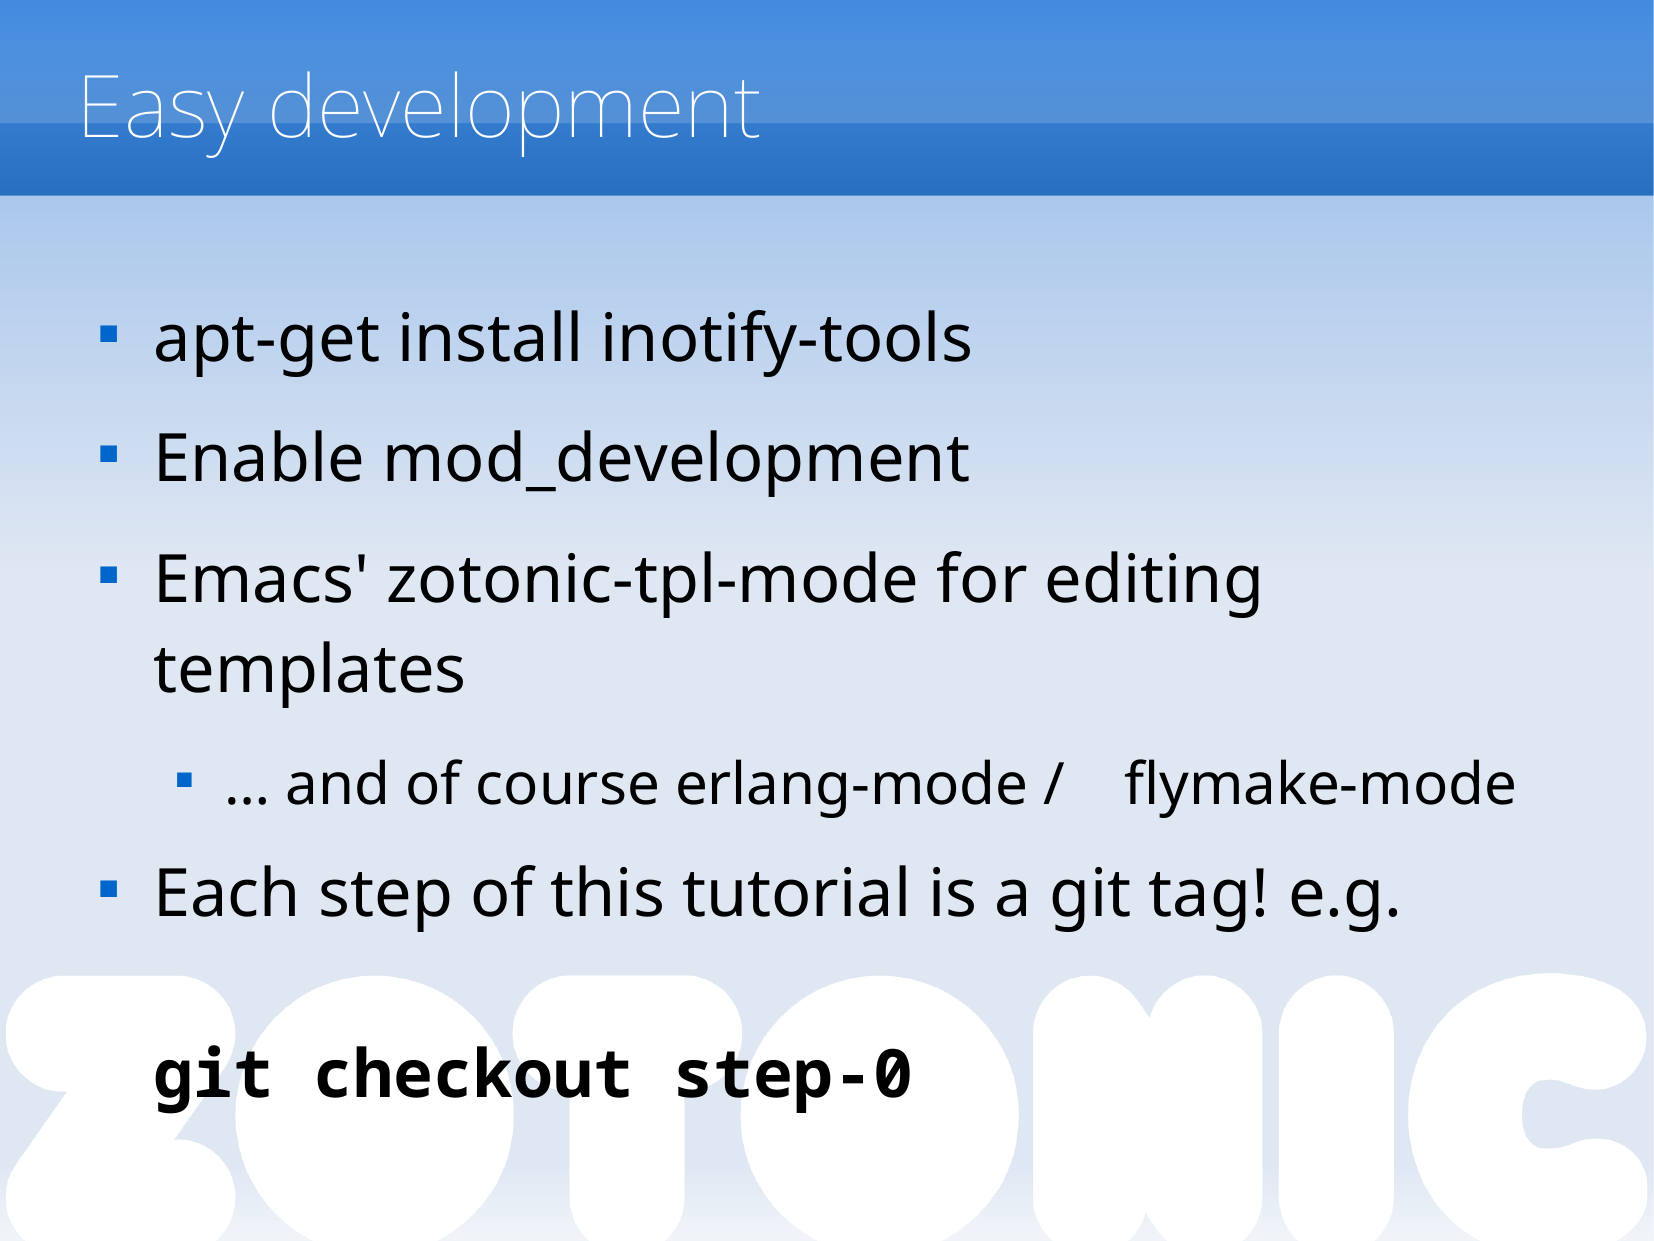

# Easy development
apt-get install inotify-tools
Enable mod_development
Emacs' zotonic-tpl-mode for editing templates
… and of course erlang-mode / 	flymake-mode
Each step of this tutorial is a git tag! e.g.
git checkout step-0